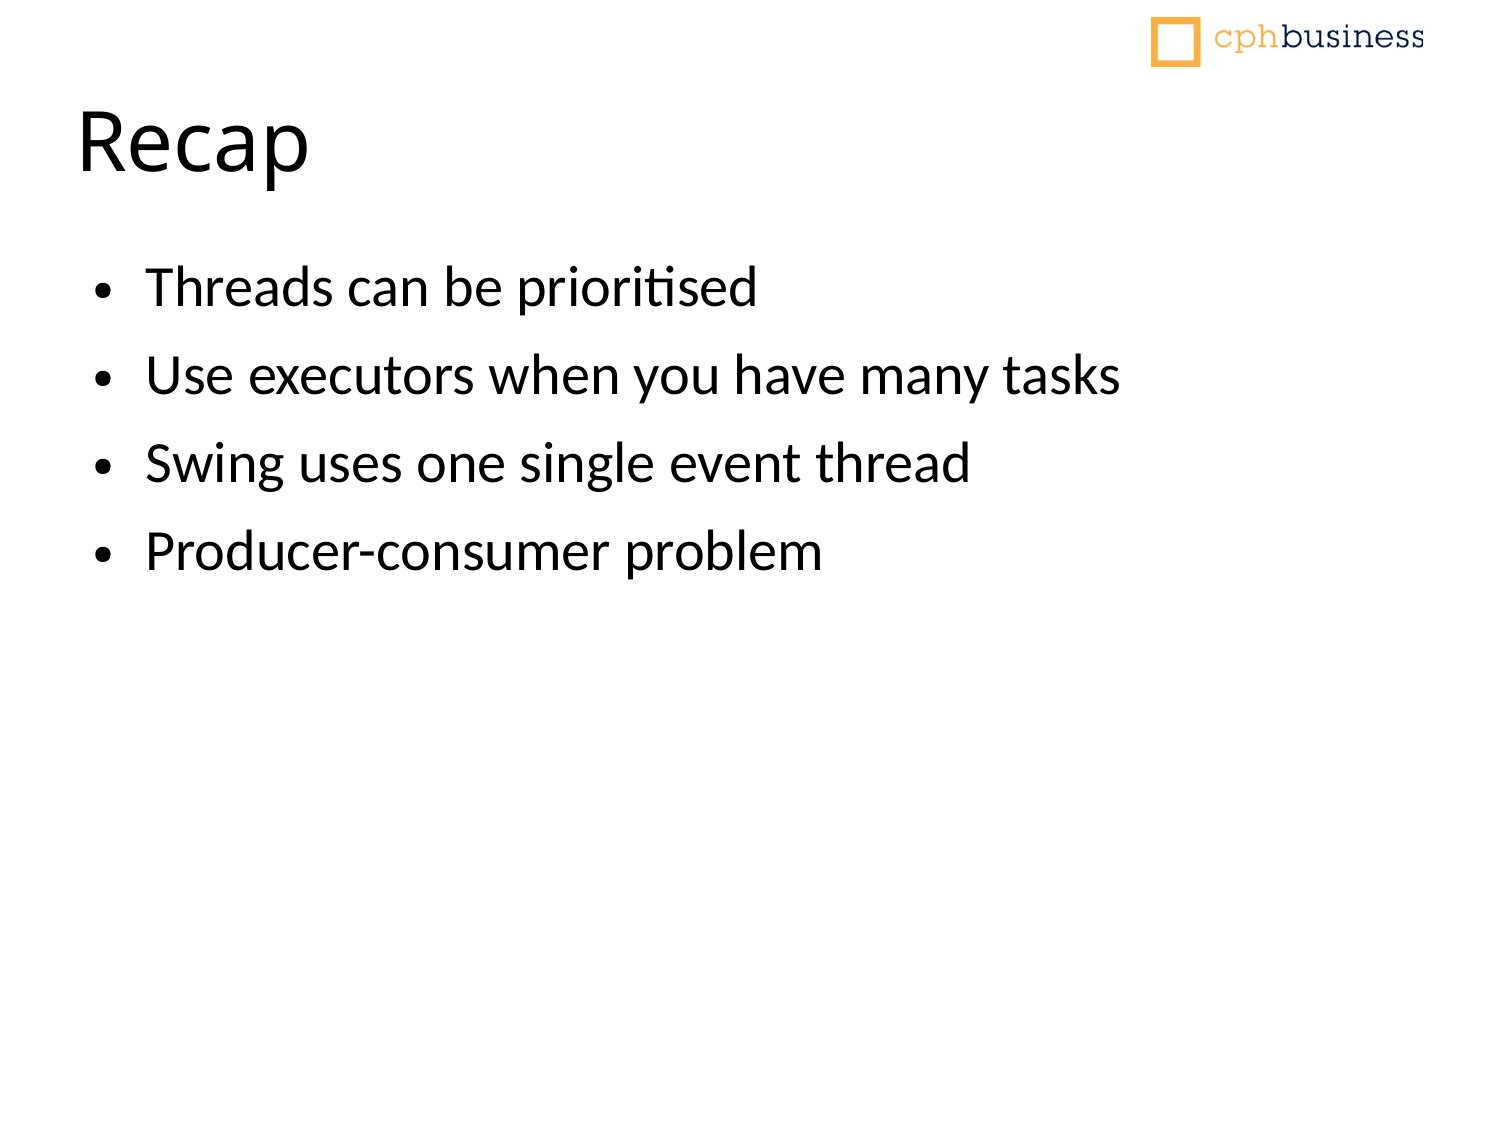

# Recap
Threads can be prioritised
Use executors when you have many tasks
Swing uses one single event thread
Producer-consumer problem